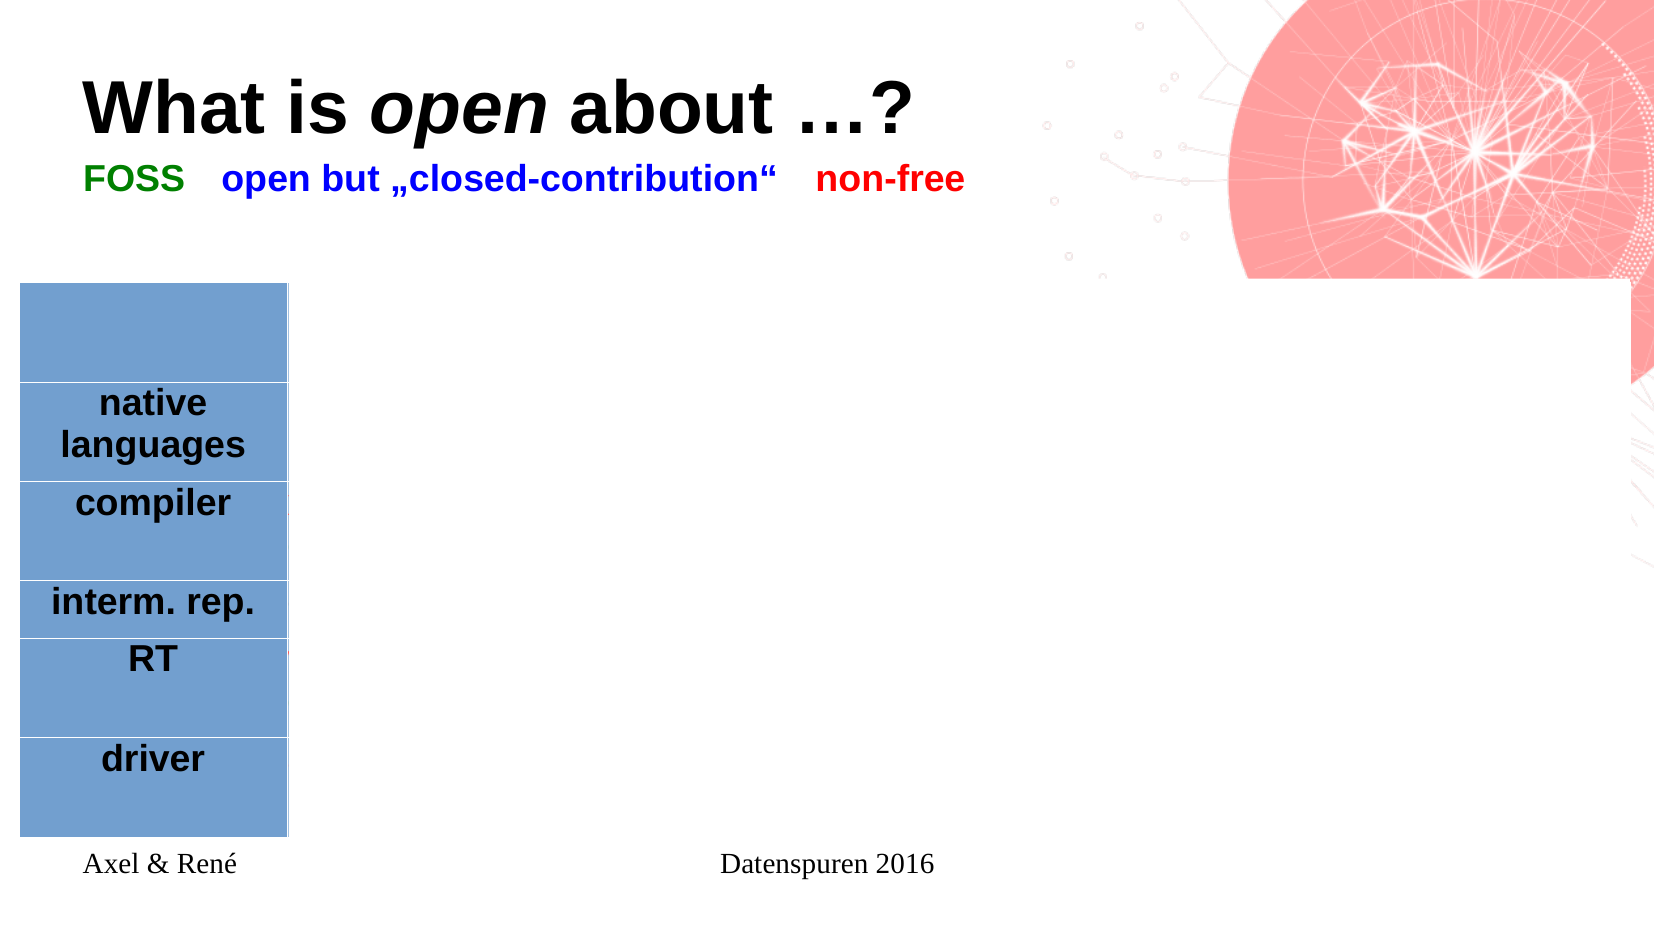

# What is open about …?
FOSS
open but „closed-contribution“
non-free
| | OpenCL 1.X | SYCL | OpenMP 4.X | OpenACC 1/2 | CUDA |
| --- | --- | --- | --- | --- | --- |
| native languages | C (C++ in 2.2) | C++ | C/C++, Fortran | C/C++, Fortran | C/C++ Fortran |
| compiler | xl,ioc,gcc, clang,... | ComputeCPP, triSYCL? | gcc, xl? | clang, pgi, gcc | clang, nvcc |
| interm. rep. | -/-; SPIR, PTX | SPIR-V | -/- ; PTX | -/- ; PTX | PTX |
| RT | vendor, gallium,pocl? | soon? | pthreads; vendor | pthreads; vendor | cudaRT; GPU Ocelot |
| driver | all major, nouveau? | soon? | -/- ; vendor | -/- ; nvidia | nvidia ; -/- |